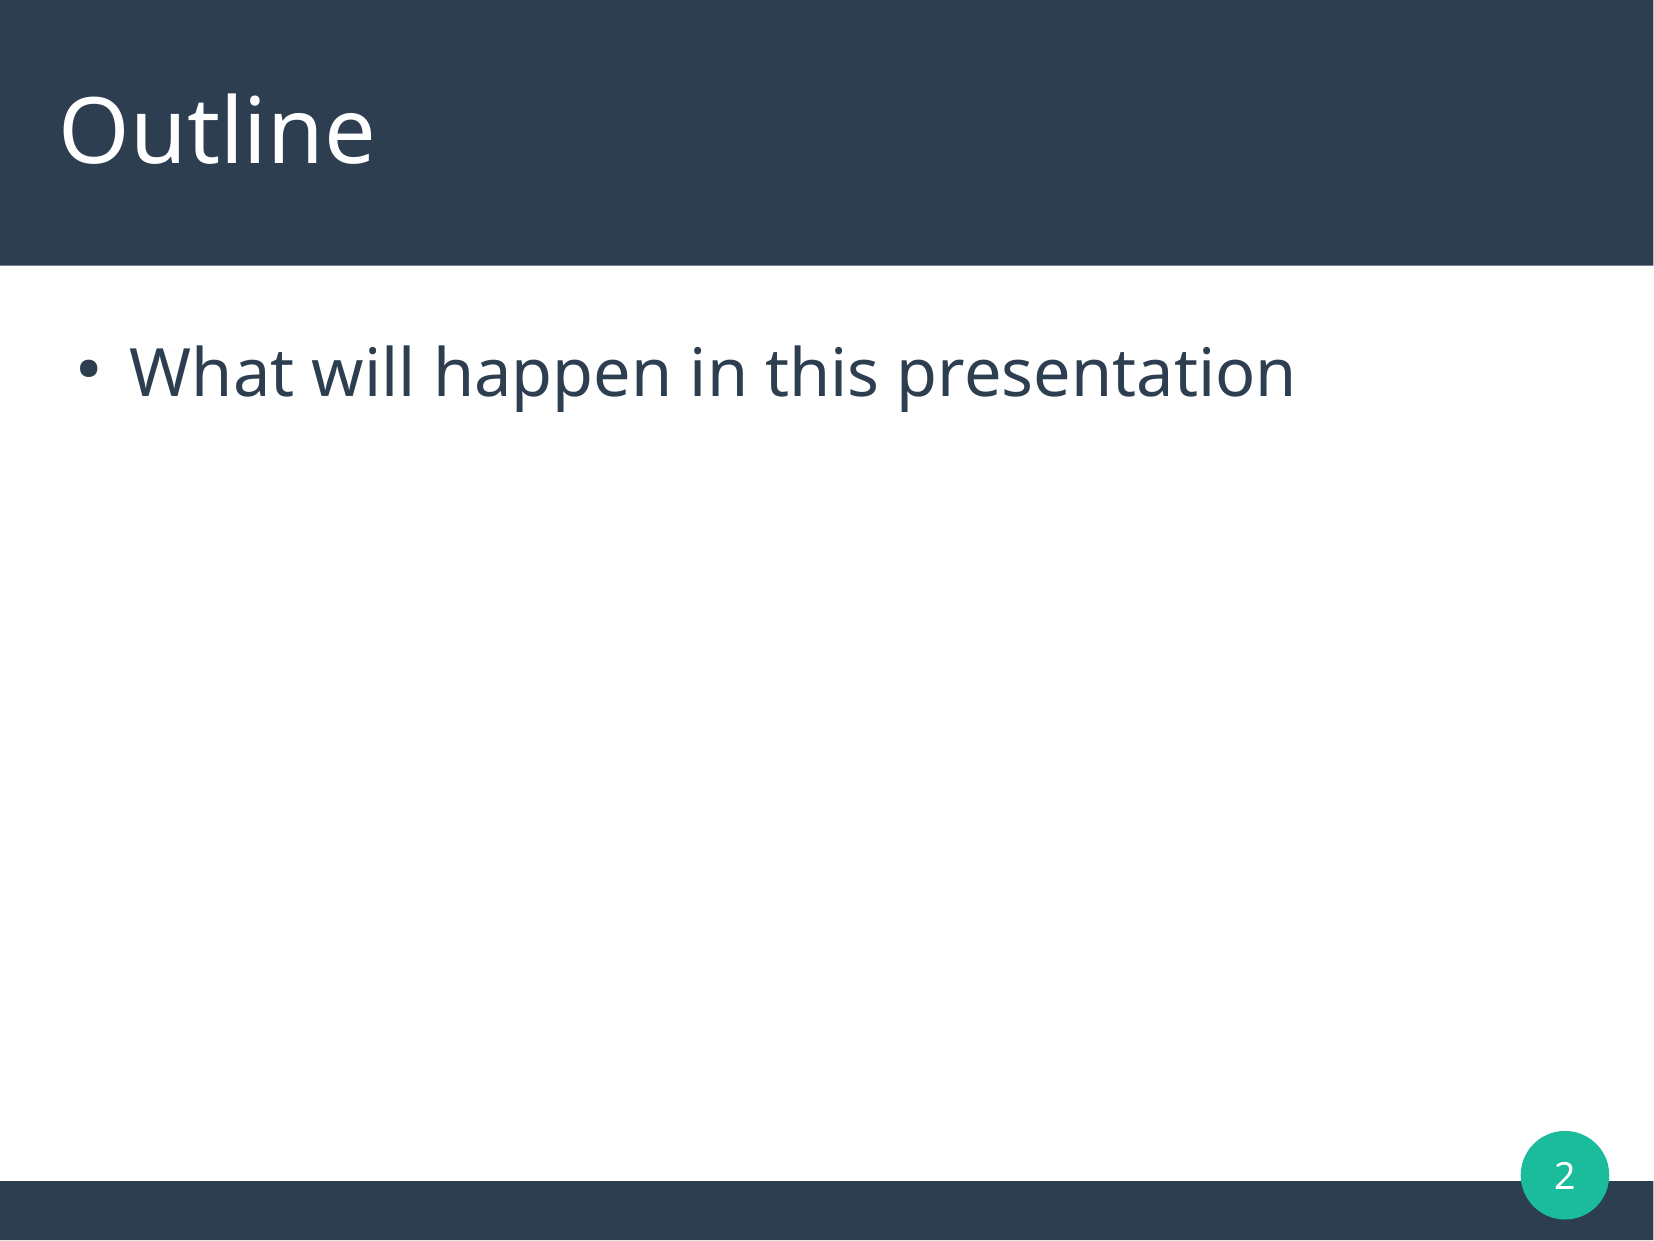

# Outline
What will happen in this presentation
2